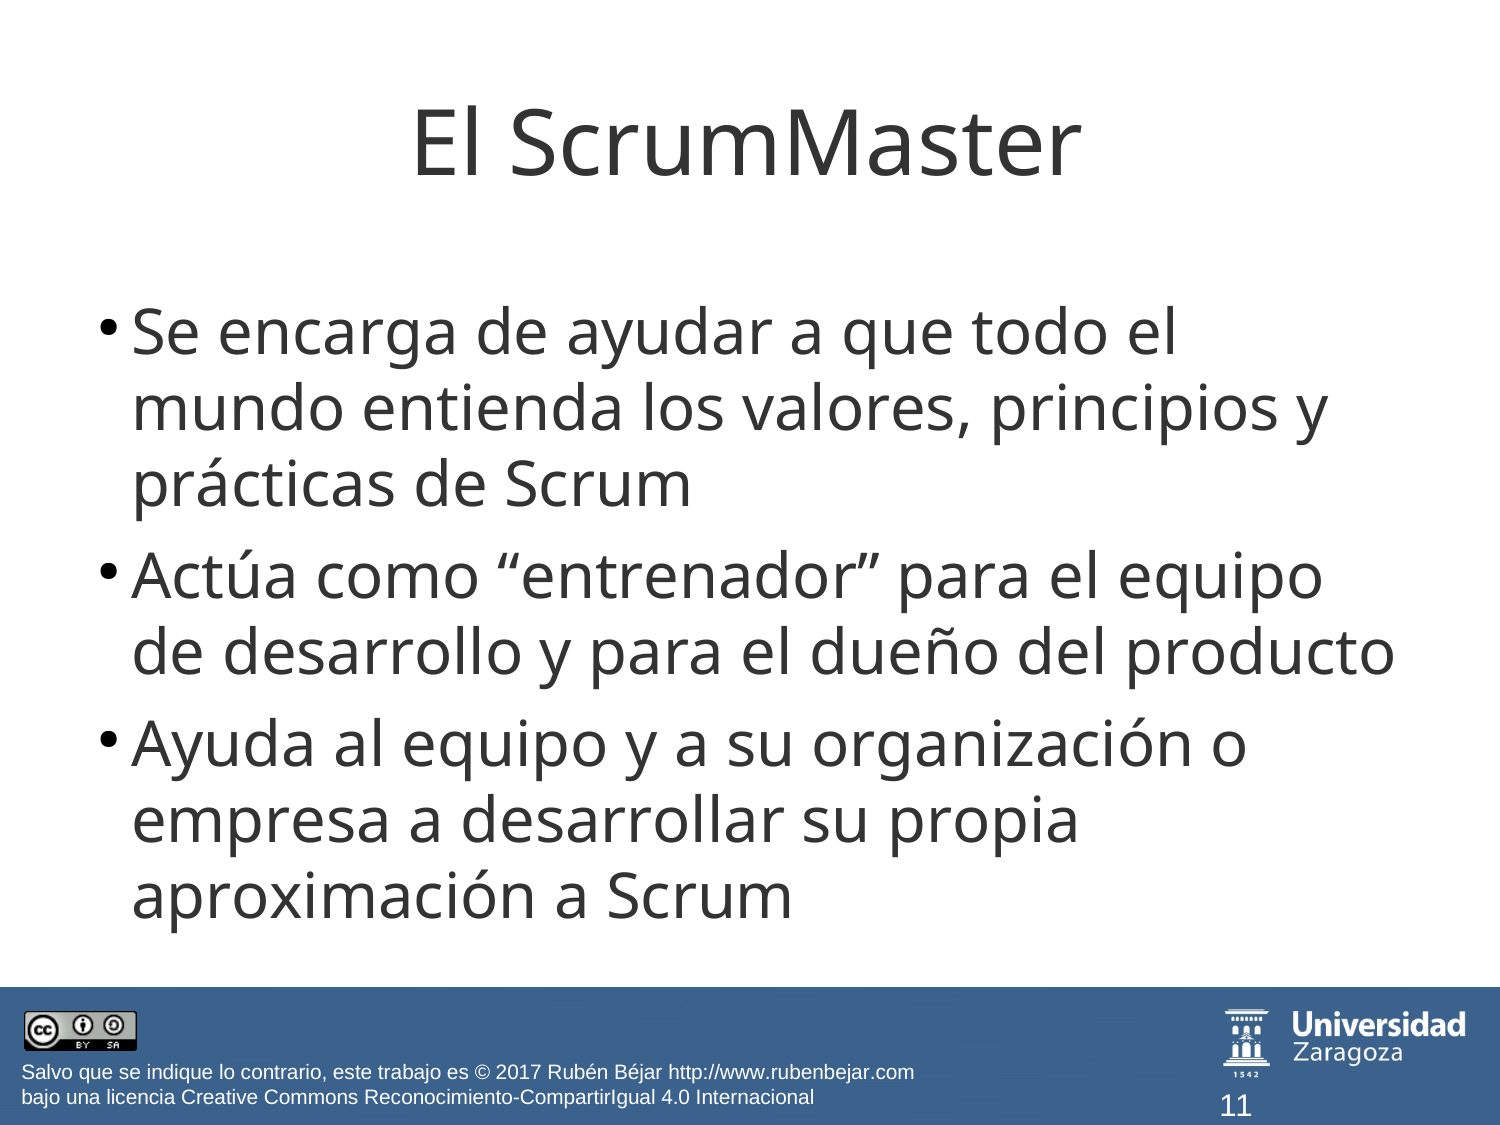

# El ScrumMaster
Se encarga de ayudar a que todo el mundo entienda los valores, principios y prácticas de Scrum
Actúa como “entrenador” para el equipo de desarrollo y para el dueño del producto
Ayuda al equipo y a su organización o empresa a desarrollar su propia aproximación a Scrum